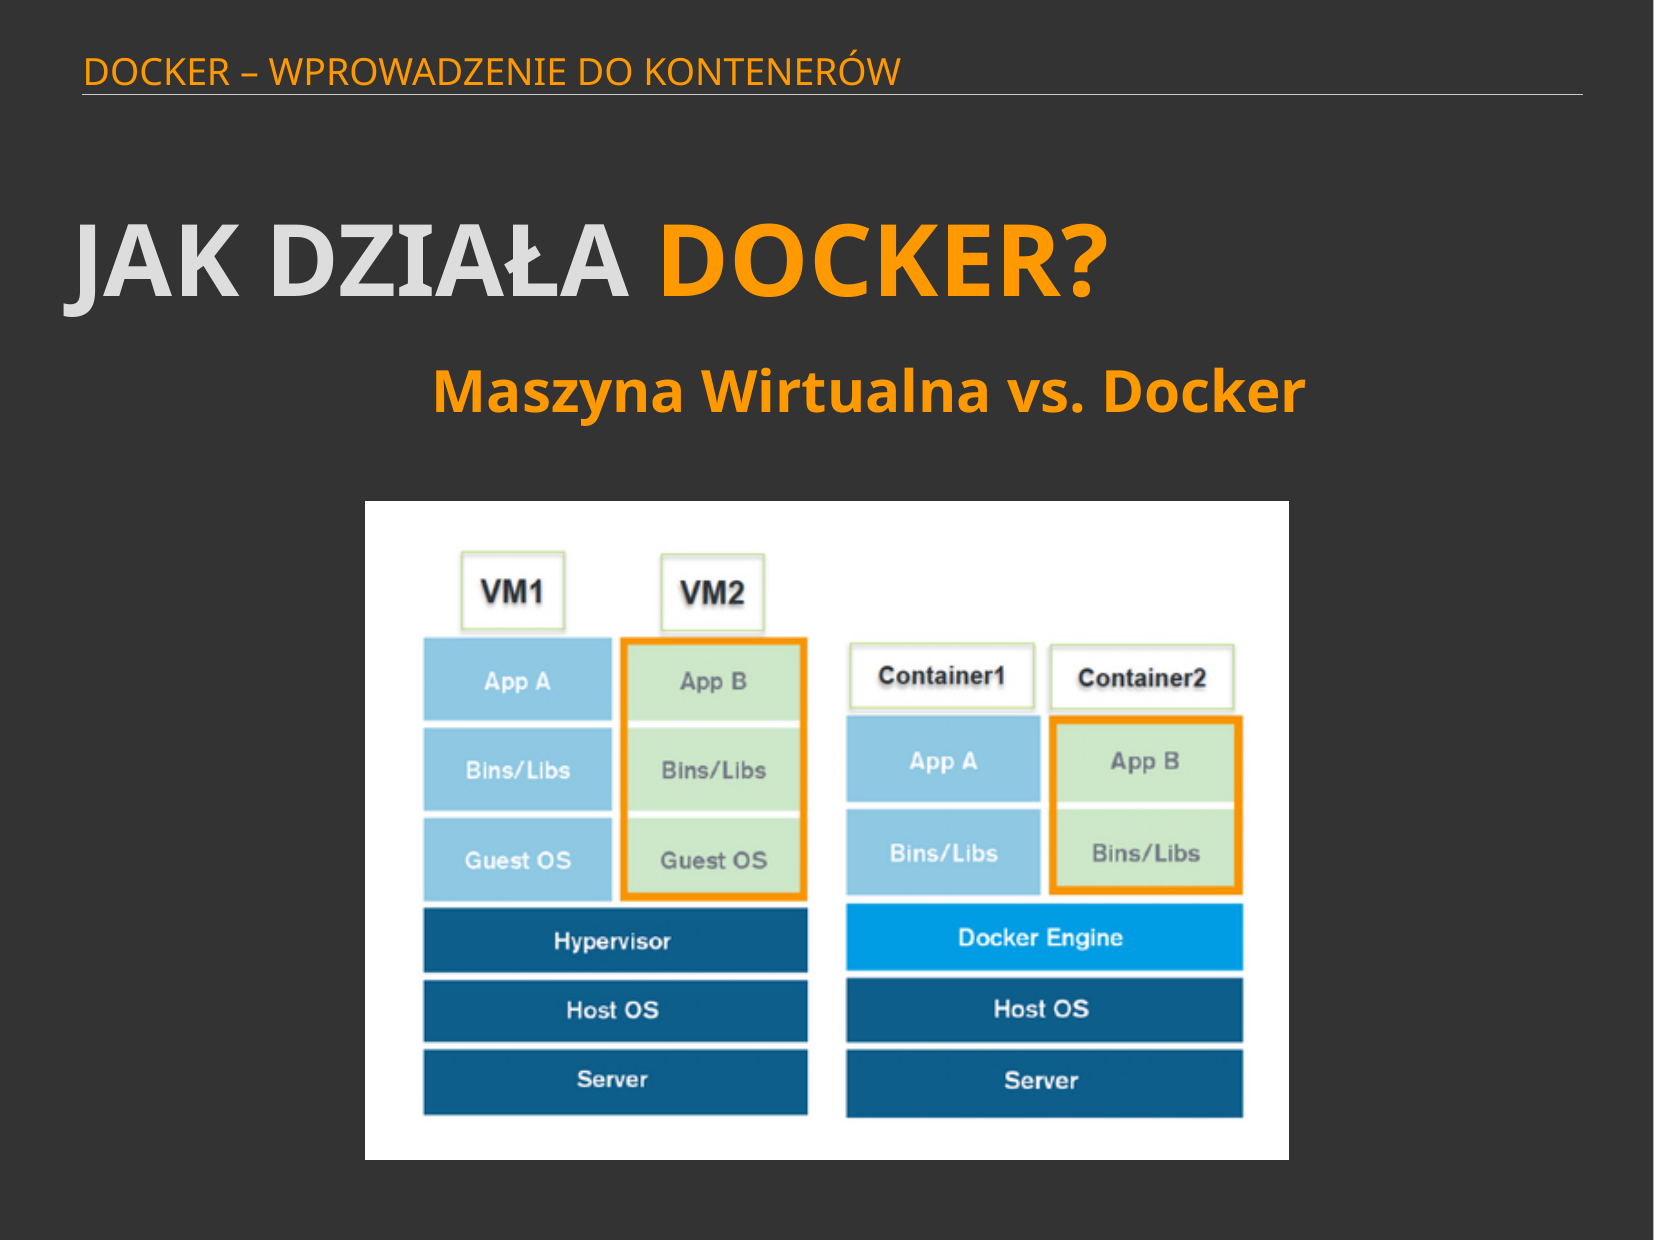

# DOCKER – WPROWADZENIE DO KONTENERÓW
JAK DZIAŁA DOCKER?
Maszyna Wirtualna vs. Docker